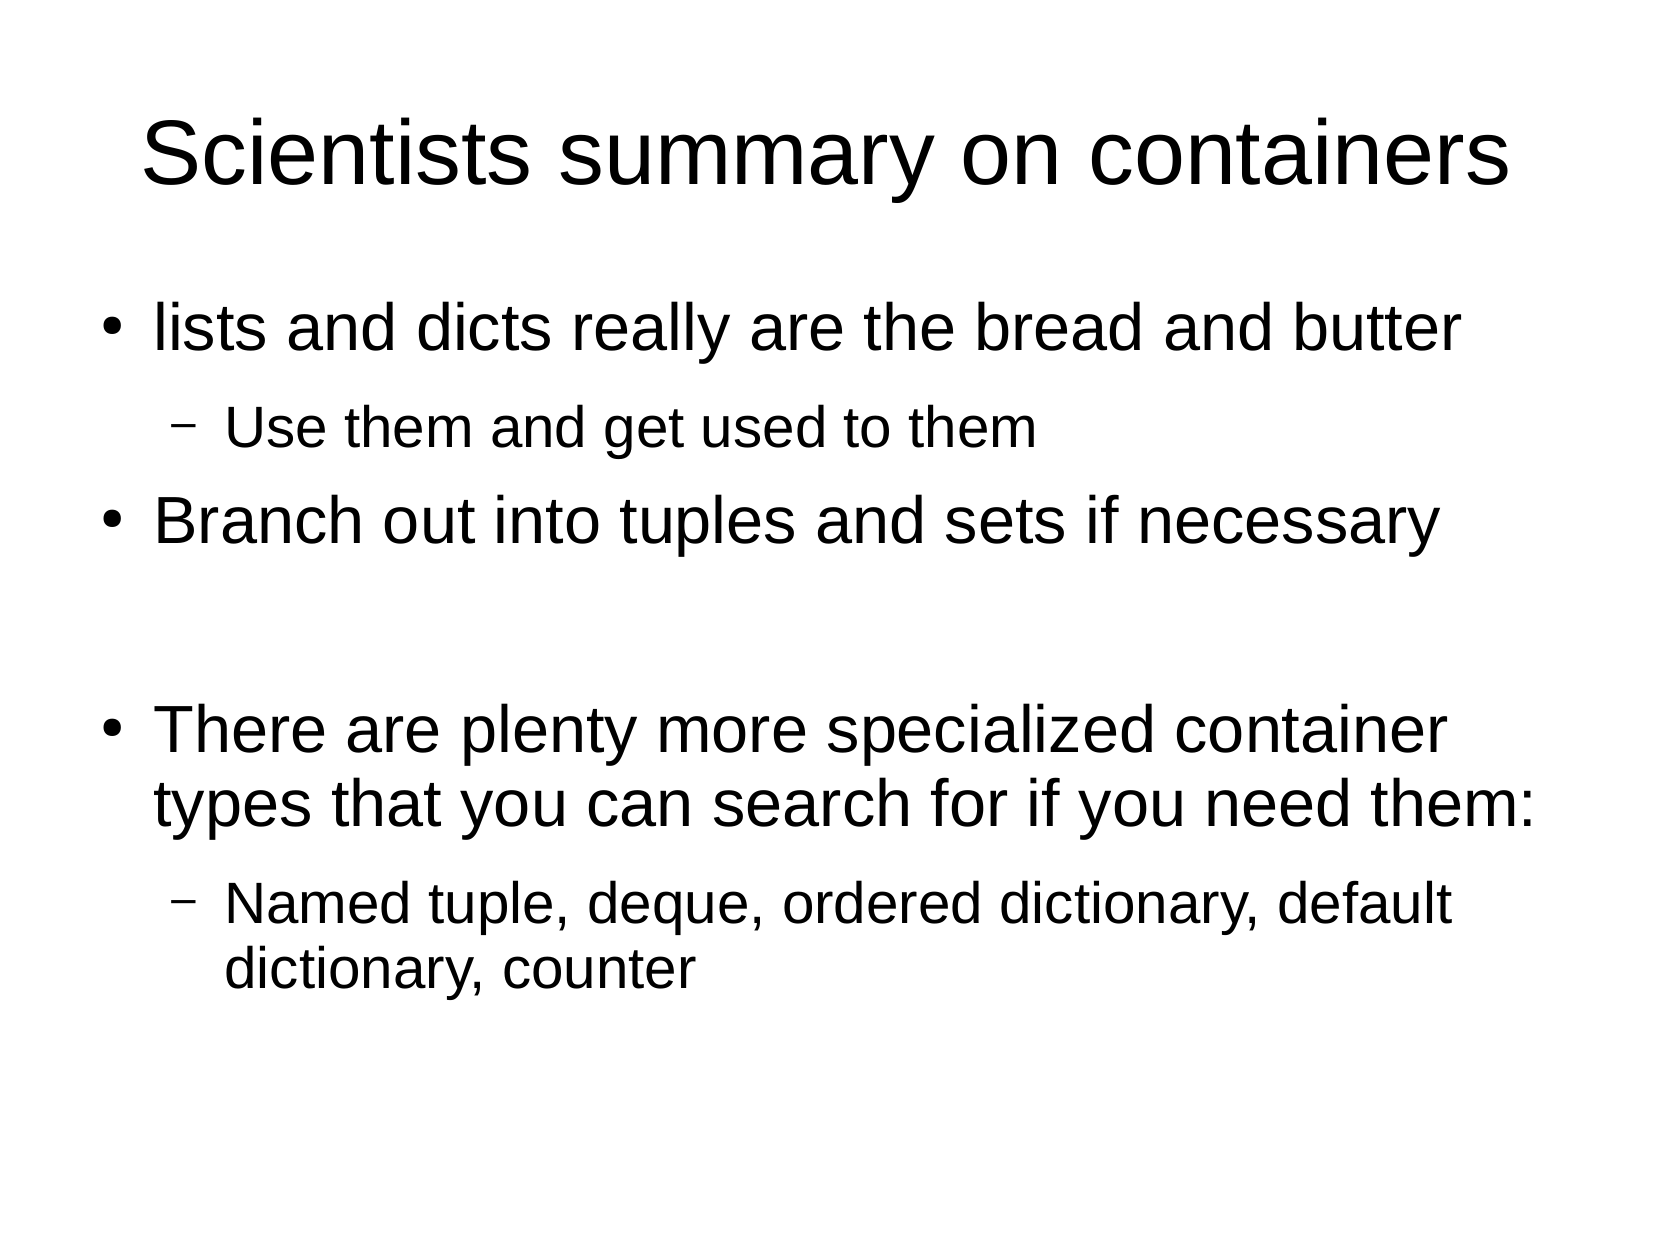

# Scientists summary on containers
lists and dicts really are the bread and butter
Use them and get used to them
Branch out into tuples and sets if necessary
There are plenty more specialized container types that you can search for if you need them:
Named tuple, deque, ordered dictionary, default dictionary, counter